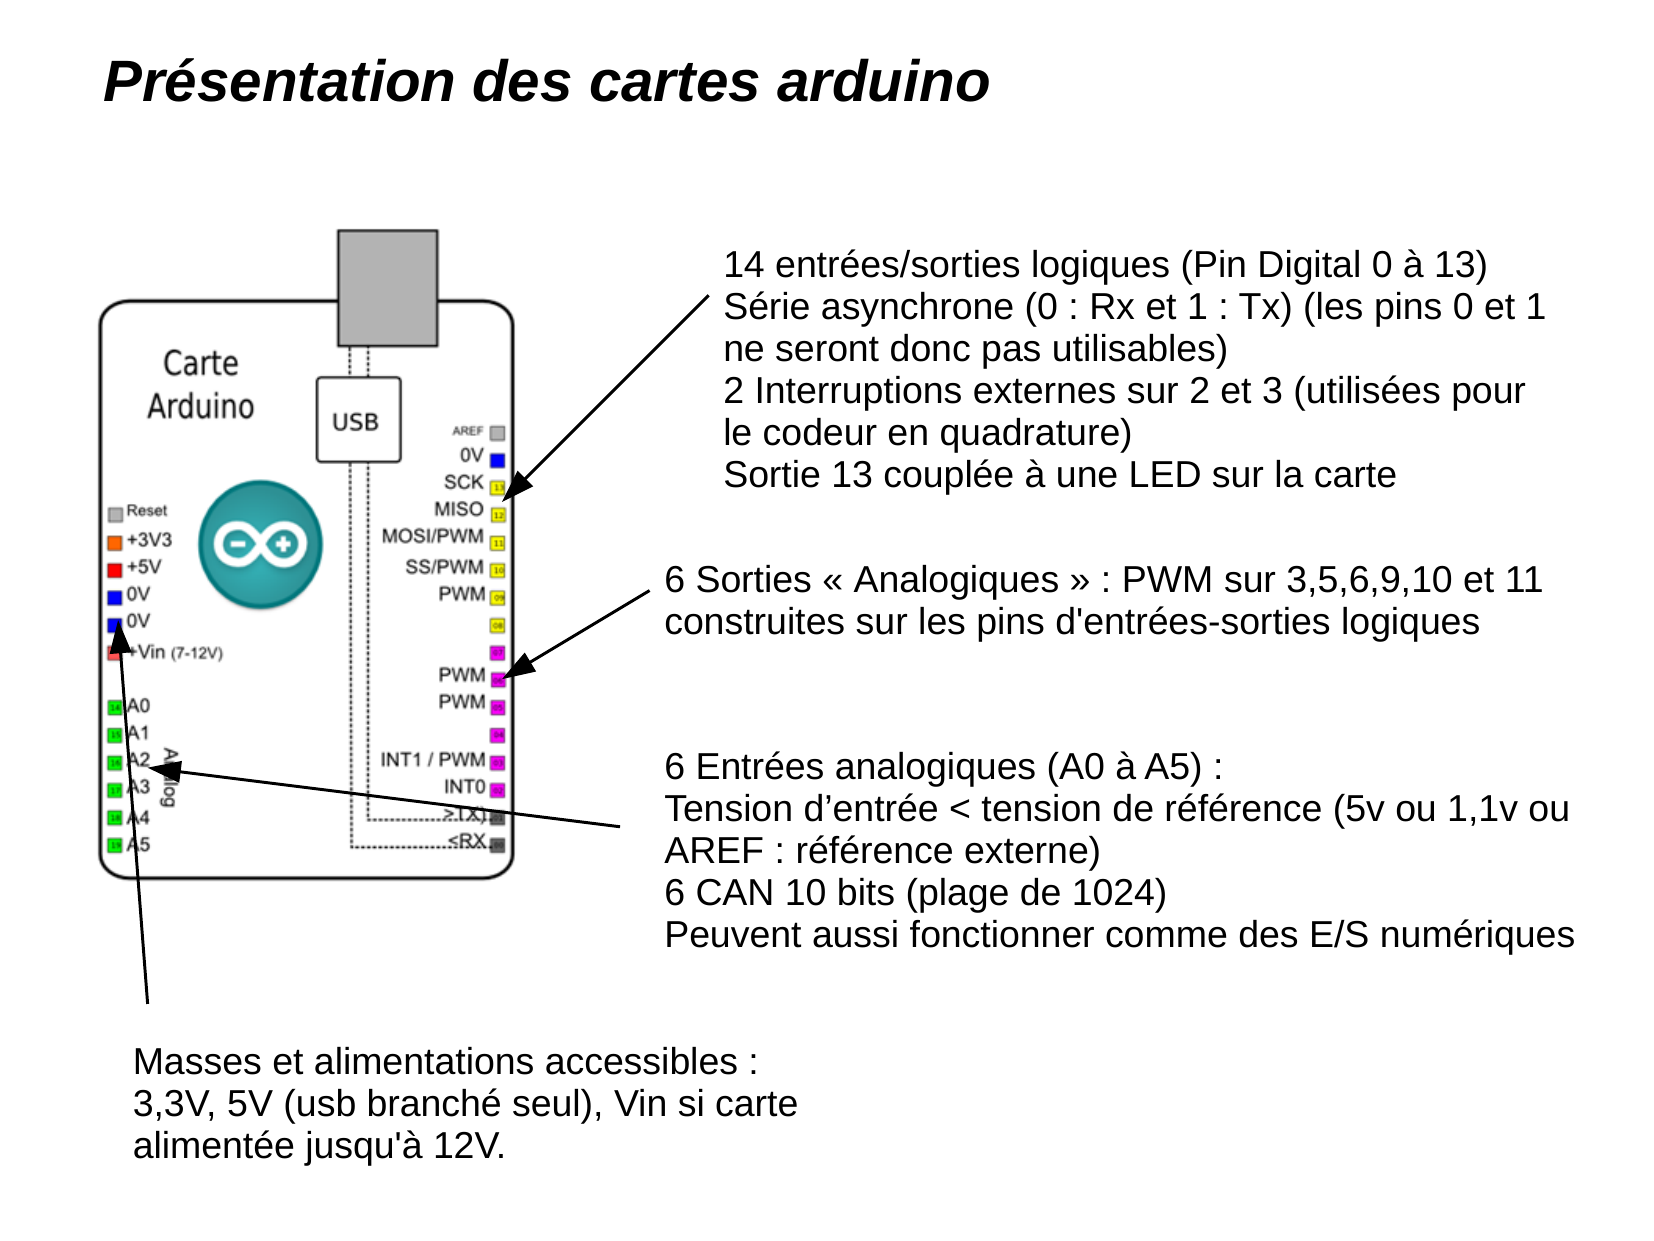

Présentation des cartes arduino
14 entrées/sorties logiques (Pin Digital 0 à 13)
Série asynchrone (0 : Rx et 1 : Tx) (les pins 0 et 1 ne seront donc pas utilisables)
2 Interruptions externes sur 2 et 3 (utilisées pour le codeur en quadrature)
Sortie 13 couplée à une LED sur la carte
6 Sorties « Analogiques » : PWM sur 3,5,6,9,10 et 11 construites sur les pins d'entrées-sorties logiques
6 Entrées analogiques (A0 à A5) :
Tension d’entrée < tension de référence (5v ou 1,1v ou AREF : référence externe)
6 CAN 10 bits (plage de 1024)
Peuvent aussi fonctionner comme des E/S numériques
Masses et alimentations accessibles : 3,3V, 5V (usb branché seul), Vin si carte alimentée jusqu'à 12V.